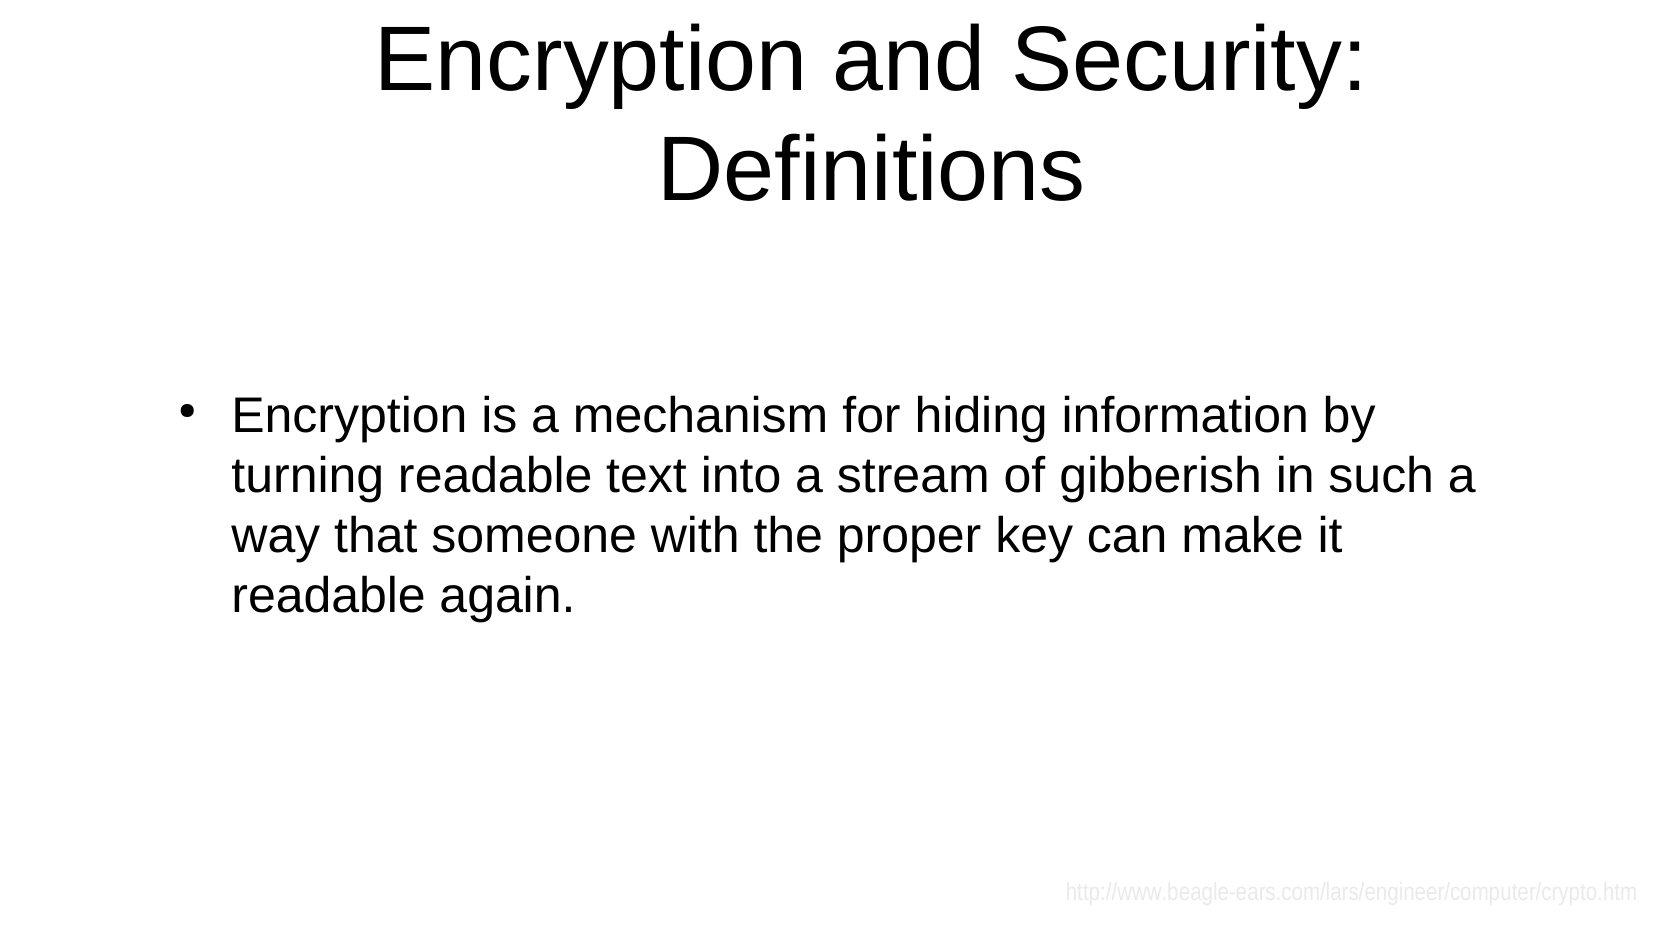

# Encryption and Security: Definitions
Encryption is a mechanism for hiding information by turning readable text into a stream of gibberish in such a way that someone with the proper key can make it readable again.
http://www.beagle-ears.com/lars/engineer/computer/crypto.htm